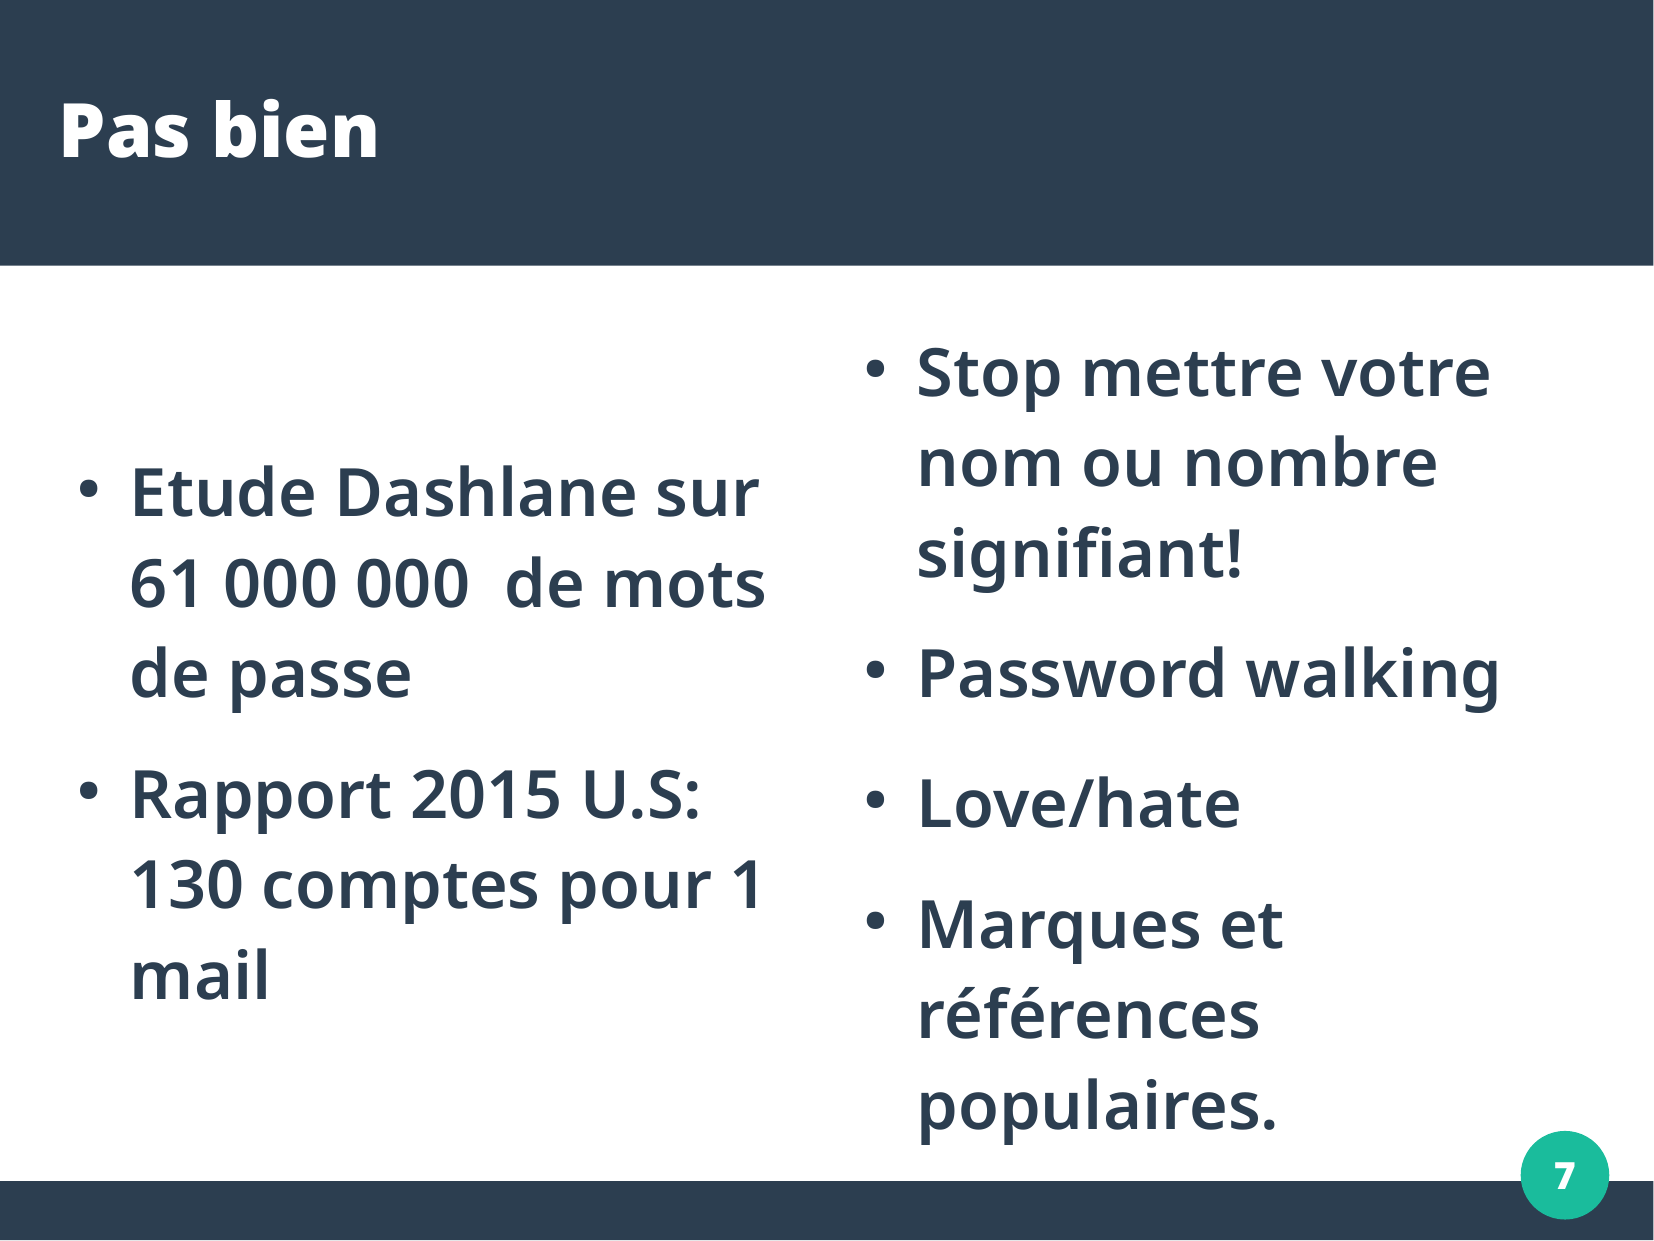

# Pas bien
Etude Dashlane sur 61 000 000 de mots de passe
Rapport 2015 U.S: 130 comptes pour 1 mail
Stop mettre votre nom ou nombre signifiant!
Password walking
Love/hate
Marques et références populaires.
7